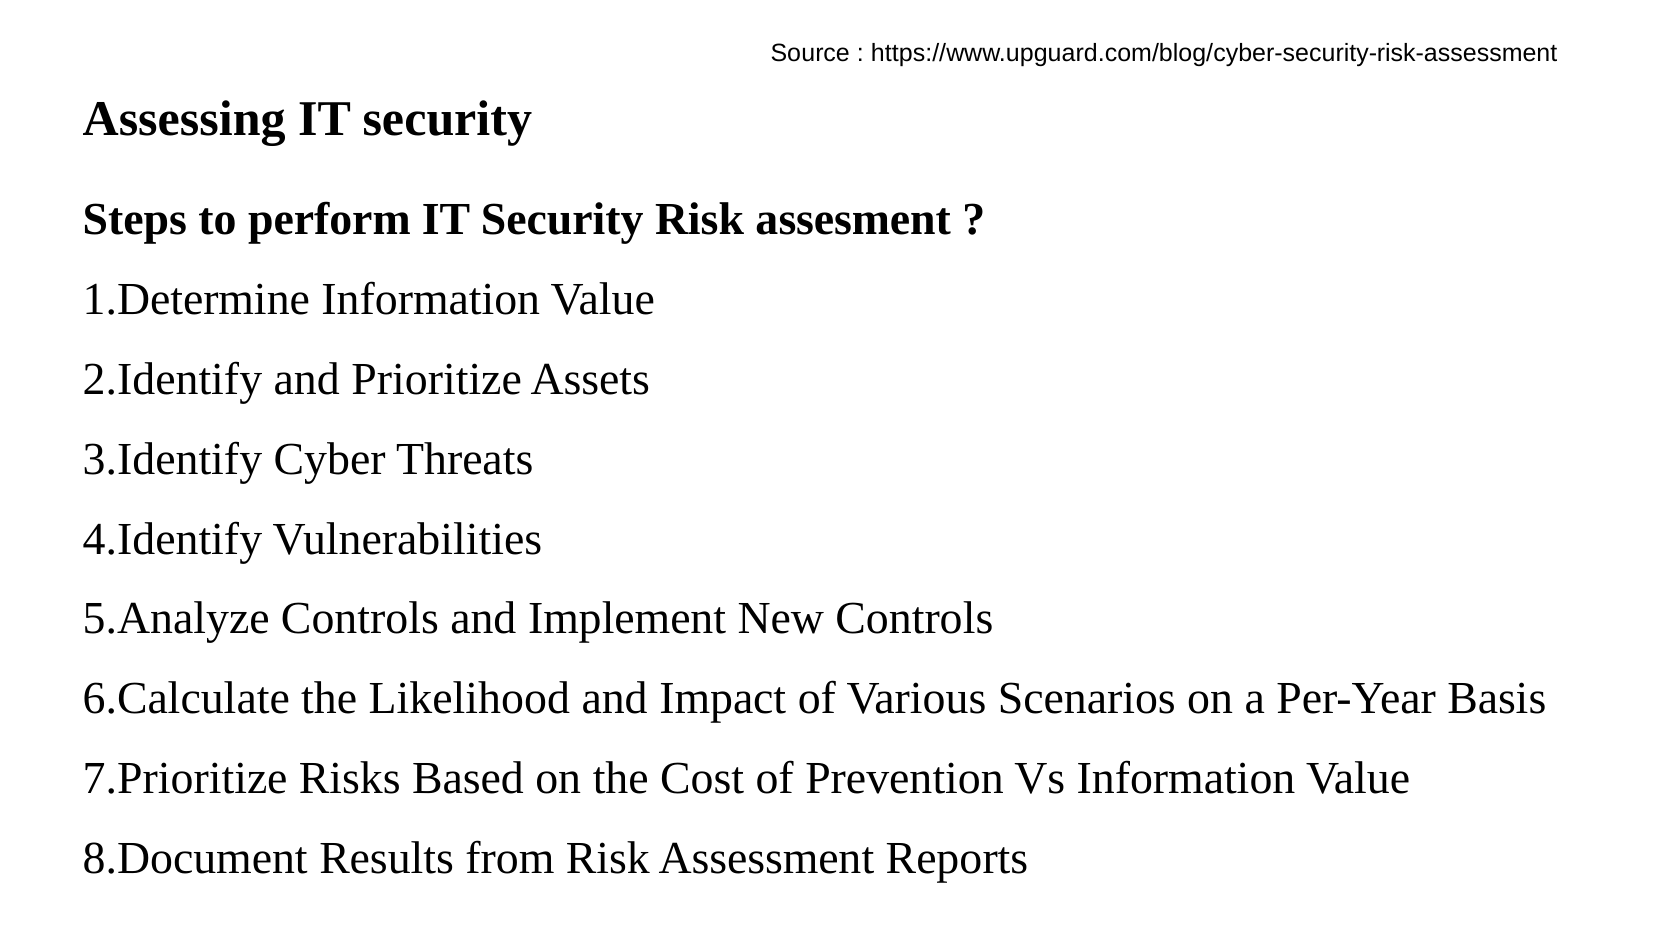

Source : https://www.upguard.com/blog/cyber-security-risk-assessment
# Assessing IT security
Steps to perform IT Security Risk assesment ?
Determine Information Value
Identify and Prioritize Assets
Identify Cyber Threats
Identify Vulnerabilities
Analyze Controls and Implement New Controls
Calculate the Likelihood and Impact of Various Scenarios on a Per-Year Basis
Prioritize Risks Based on the Cost of Prevention Vs Information Value
Document Results from Risk Assessment Reports